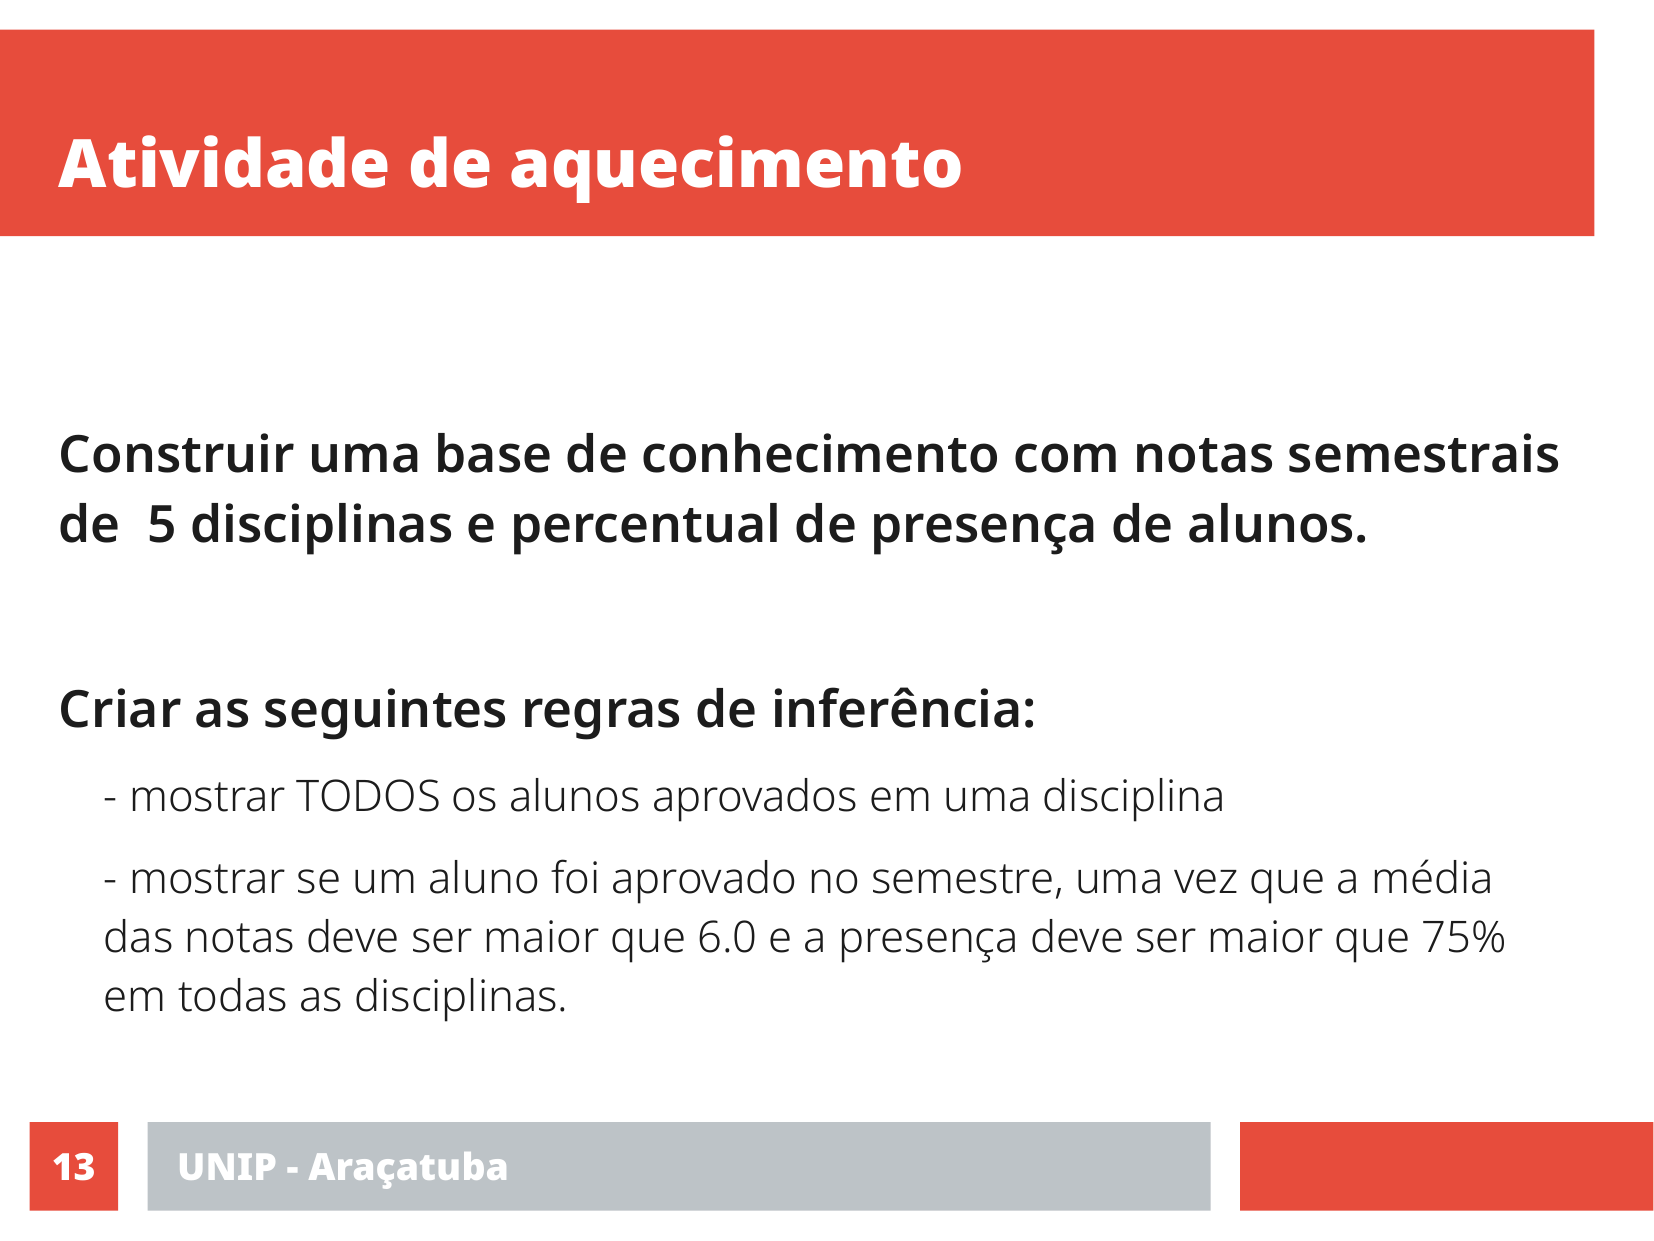

# Atividade de aquecimento
Construir uma base de conhecimento com notas semestrais de 5 disciplinas e percentual de presença de alunos.
Criar as seguintes regras de inferência:
- mostrar TODOS os alunos aprovados em uma disciplina
- mostrar se um aluno foi aprovado no semestre, uma vez que a média das notas deve ser maior que 6.0 e a presença deve ser maior que 75% em todas as disciplinas.
13
UNIP - Araçatuba